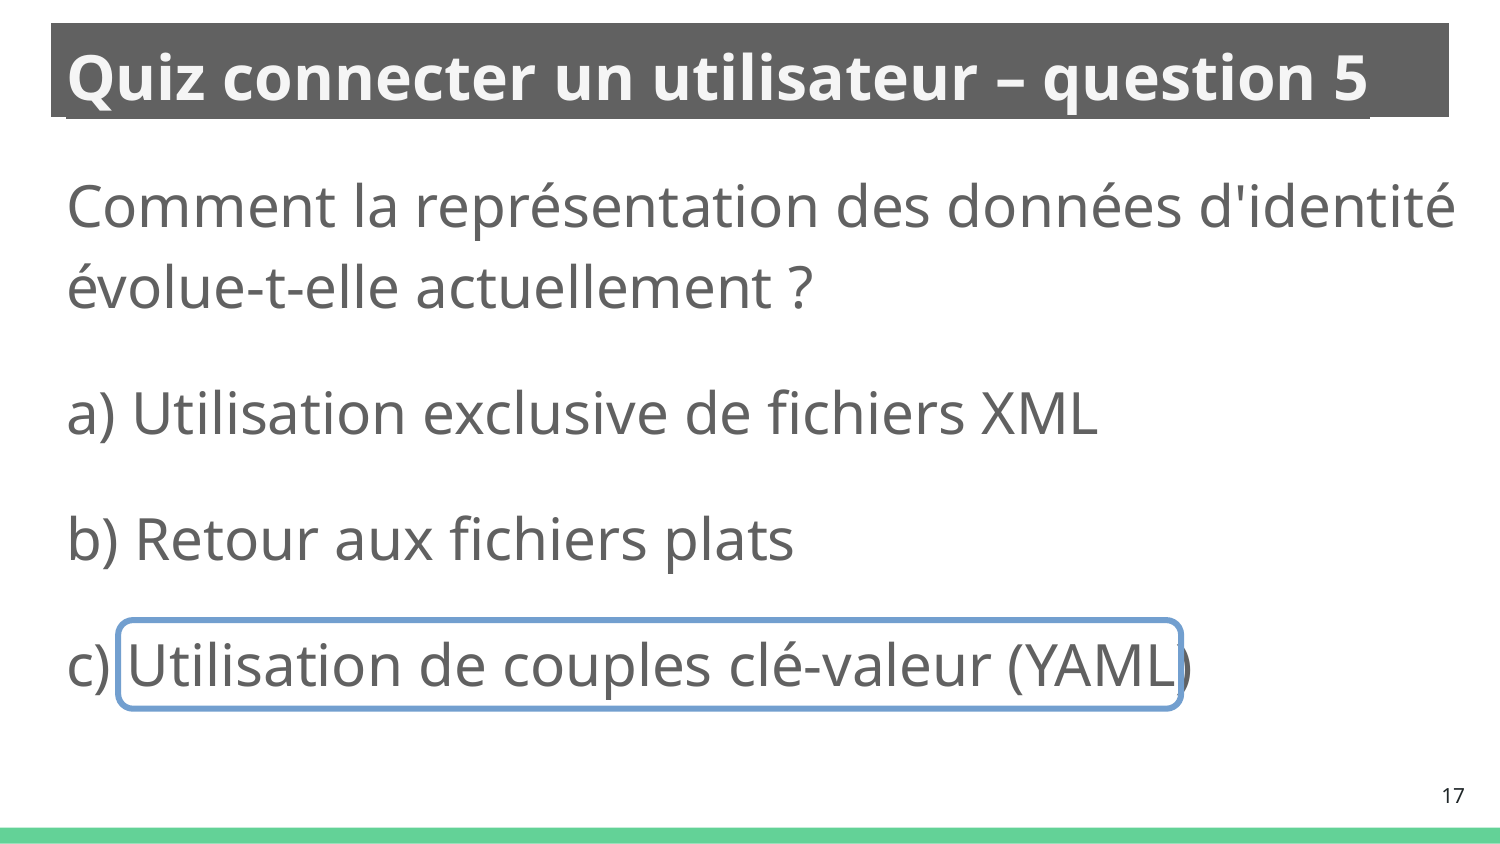

# Quiz connecter un utilisateur – question 5
Comment la représentation des données d'identité évolue-t-elle actuellement ?
a) Utilisation exclusive de fichiers XML
b) Retour aux fichiers plats
c) Utilisation de couples clé-valeur (YAML)